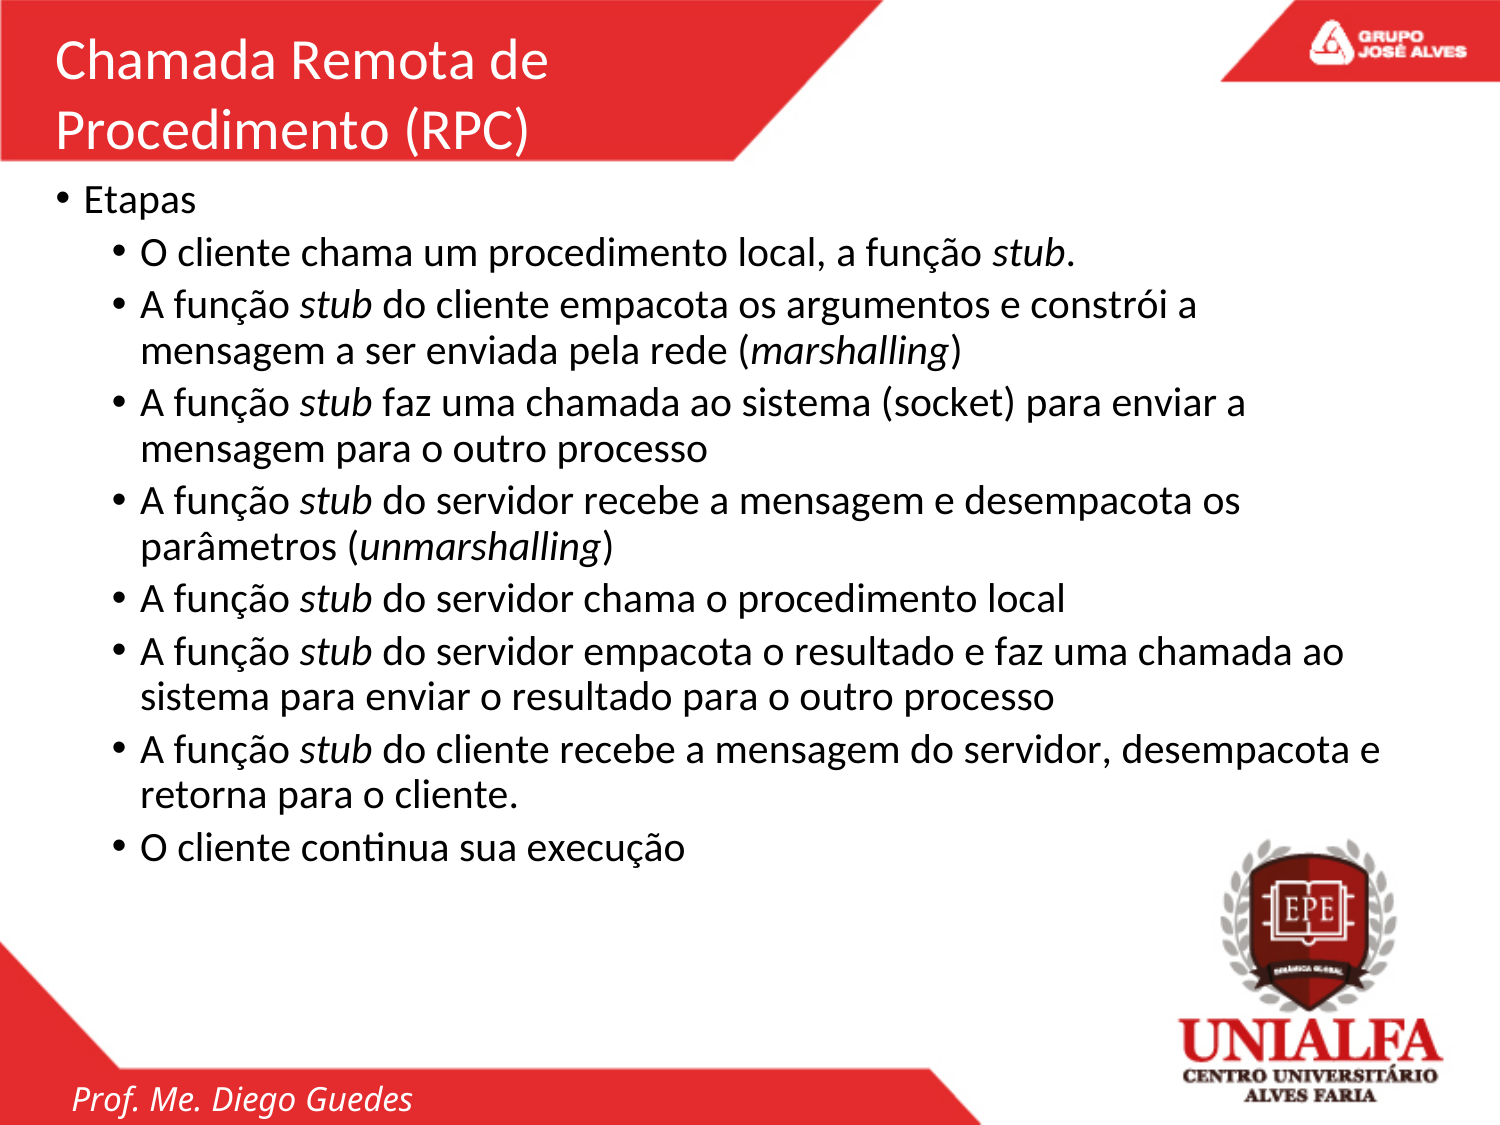

Chamada Remota de Procedimento (RPC)
# Etapas
O cliente chama um procedimento local, a função stub.
A função stub do cliente empacota os argumentos e constrói a mensagem a ser enviada pela rede (marshalling)
A função stub faz uma chamada ao sistema (socket) para enviar a mensagem para o outro processo
A função stub do servidor recebe a mensagem e desempacota os parâmetros (unmarshalling)
A função stub do servidor chama o procedimento local
A função stub do servidor empacota o resultado e faz uma chamada ao sistema para enviar o resultado para o outro processo
A função stub do cliente recebe a mensagem do servidor, desempacota e retorna para o cliente.
O cliente continua sua execução
Prof. Me. Diego Guedes